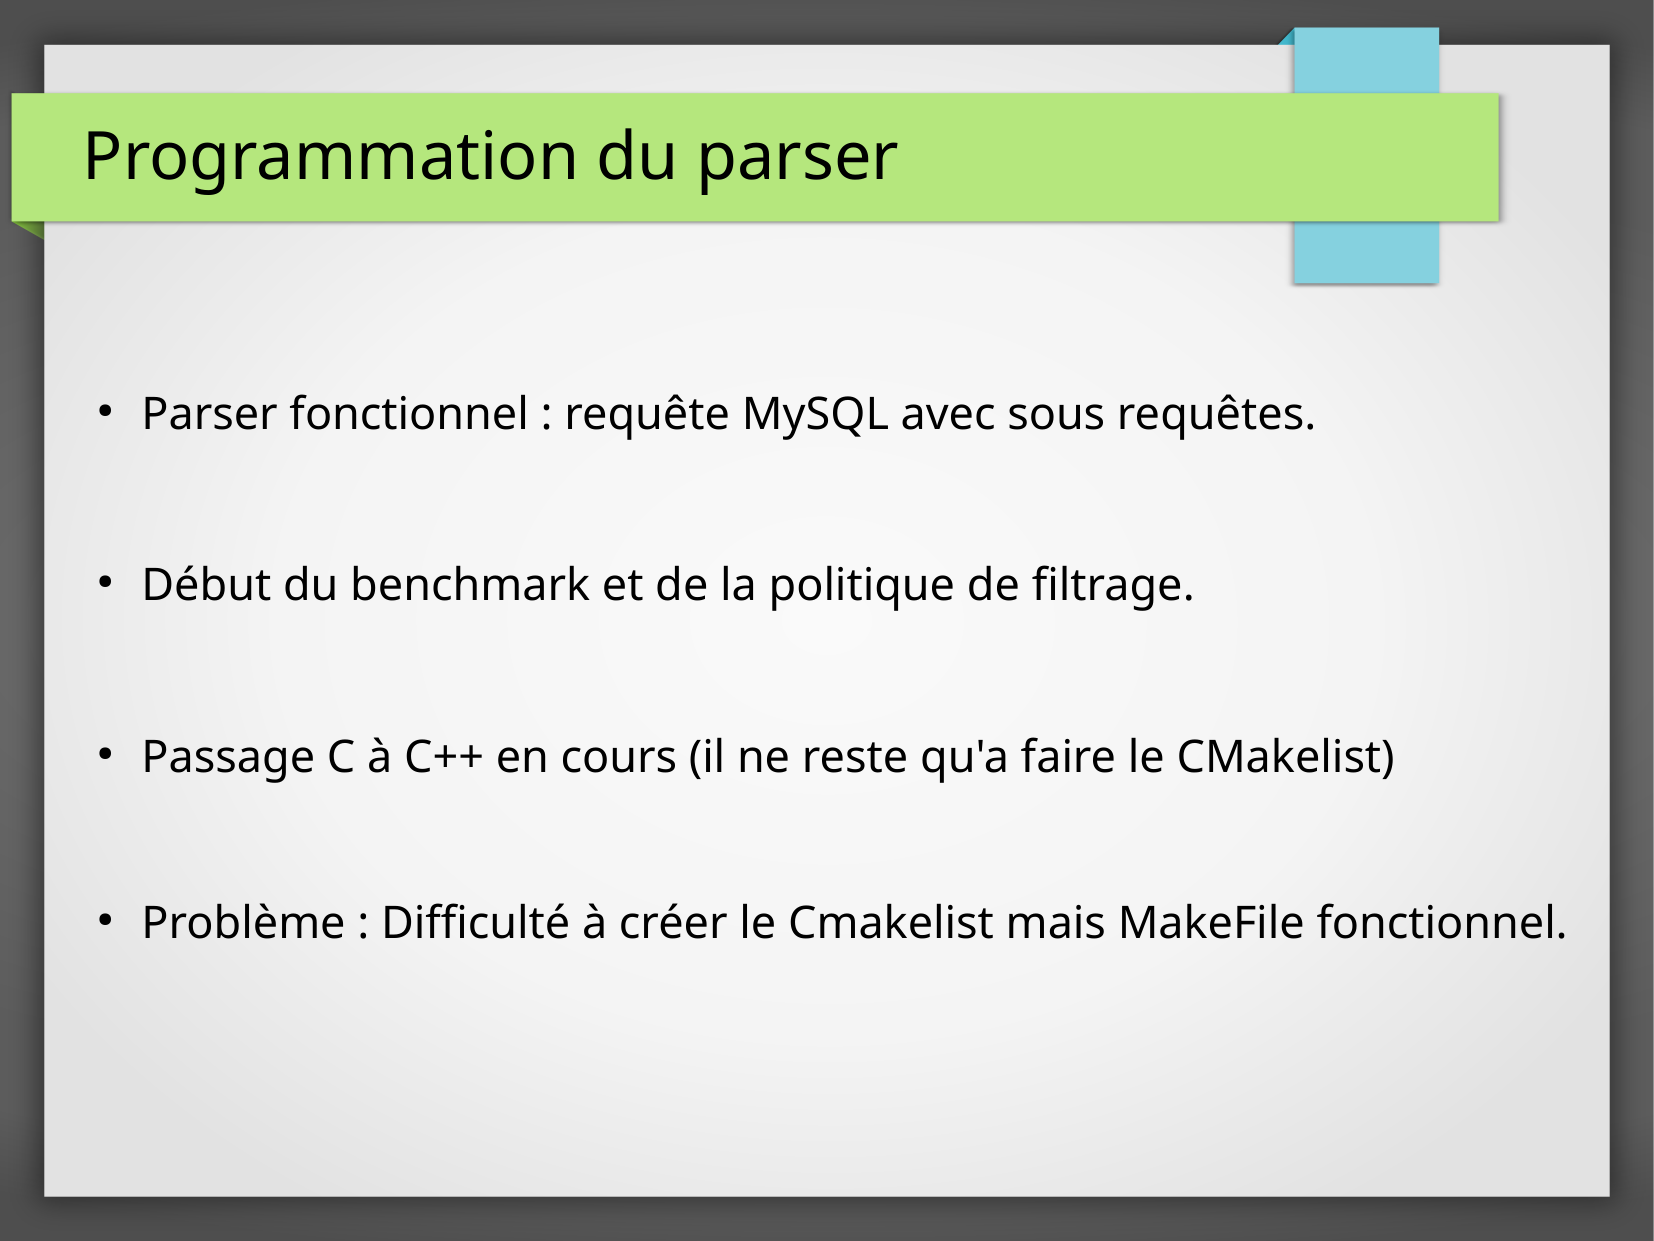

# Programmation du parser
Parser fonctionnel : requête MySQL avec sous requêtes.
Début du benchmark et de la politique de filtrage.
Passage C à C++ en cours (il ne reste qu'a faire le CMakelist)
Problème : Difficulté à créer le Cmakelist mais MakeFile fonctionnel.